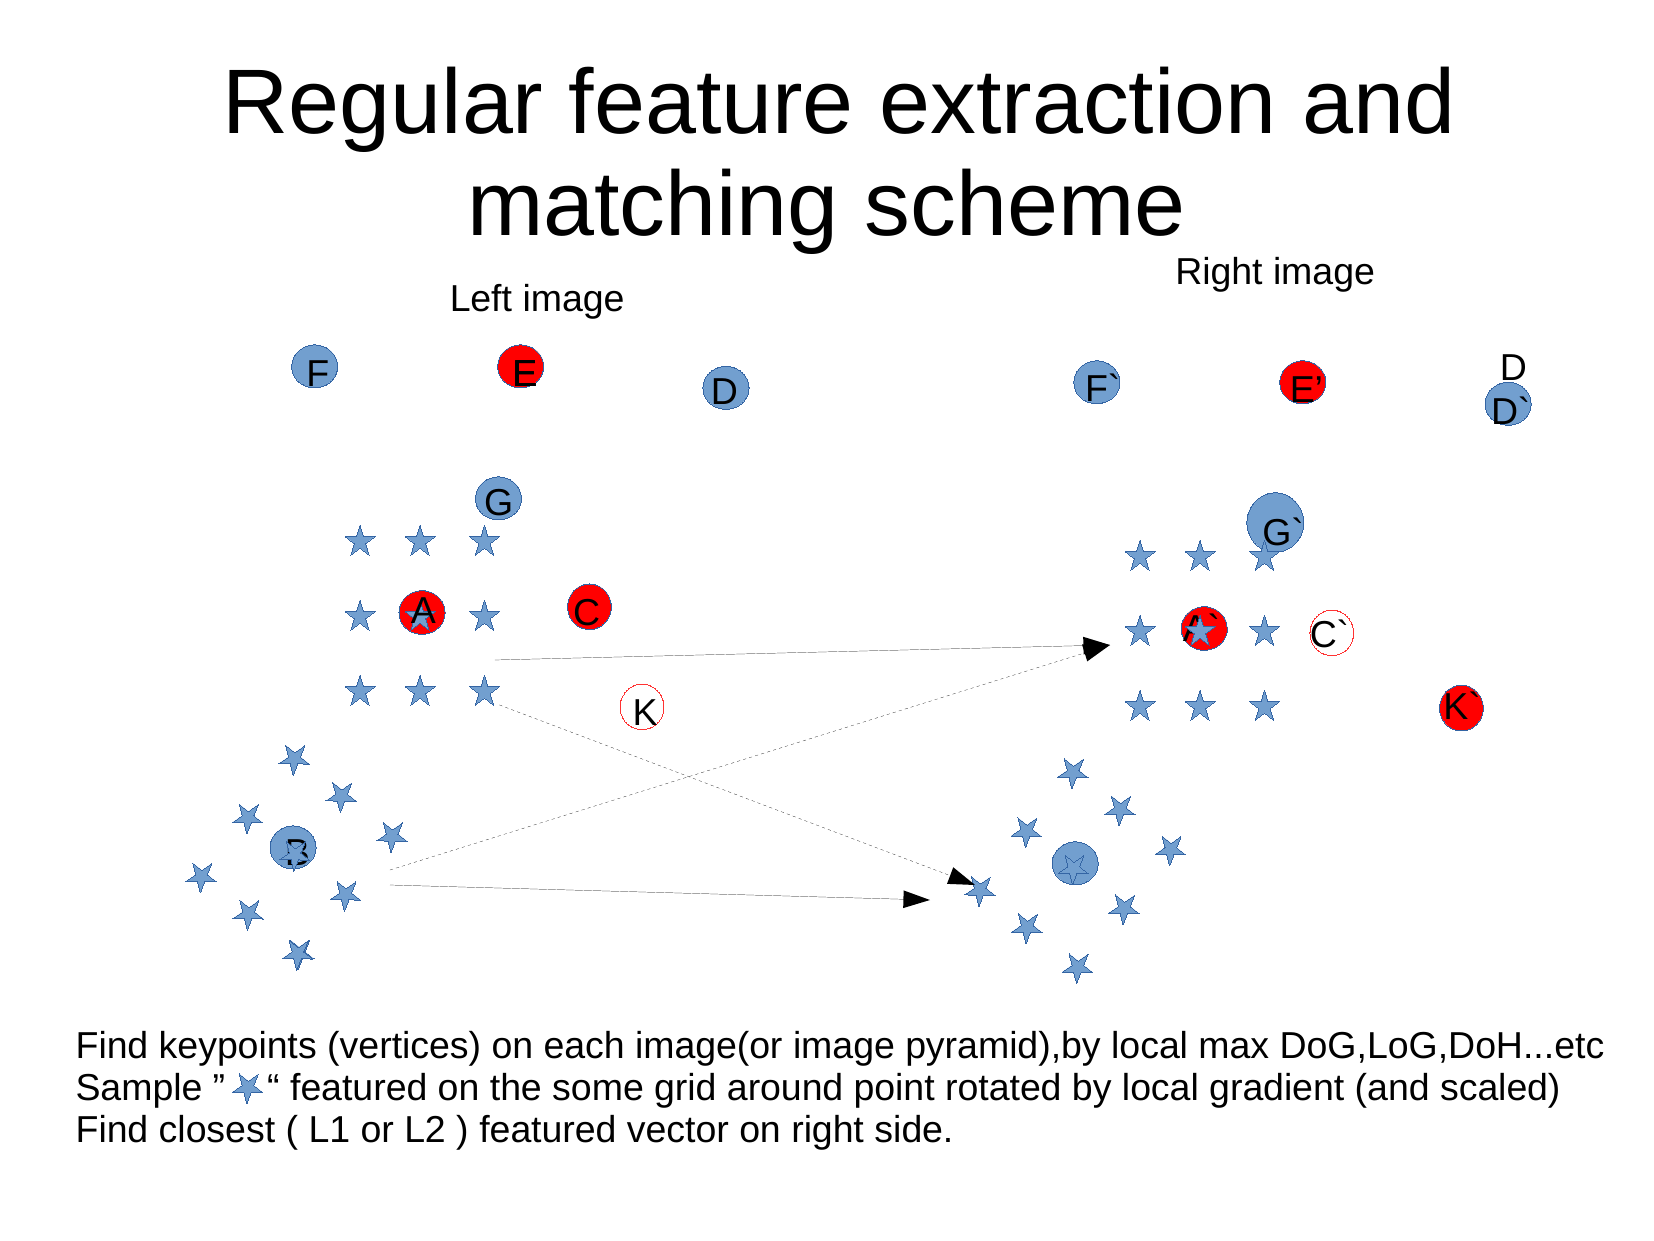

# Regular feature extraction and matching scheme
Right image
Left image
D
F
E
E
E
F`
E’
D
D`
G
G`
A
C
A`
C`
K`
K
B
 Find keypoints (vertices) on each image(or image pyramid),by local max DoG,LoG,DoH...etc
 Sample ” “ featured on the some grid around point rotated by local gradient (and scaled)
 Find closest ( L1 or L2 ) featured vector on right side.